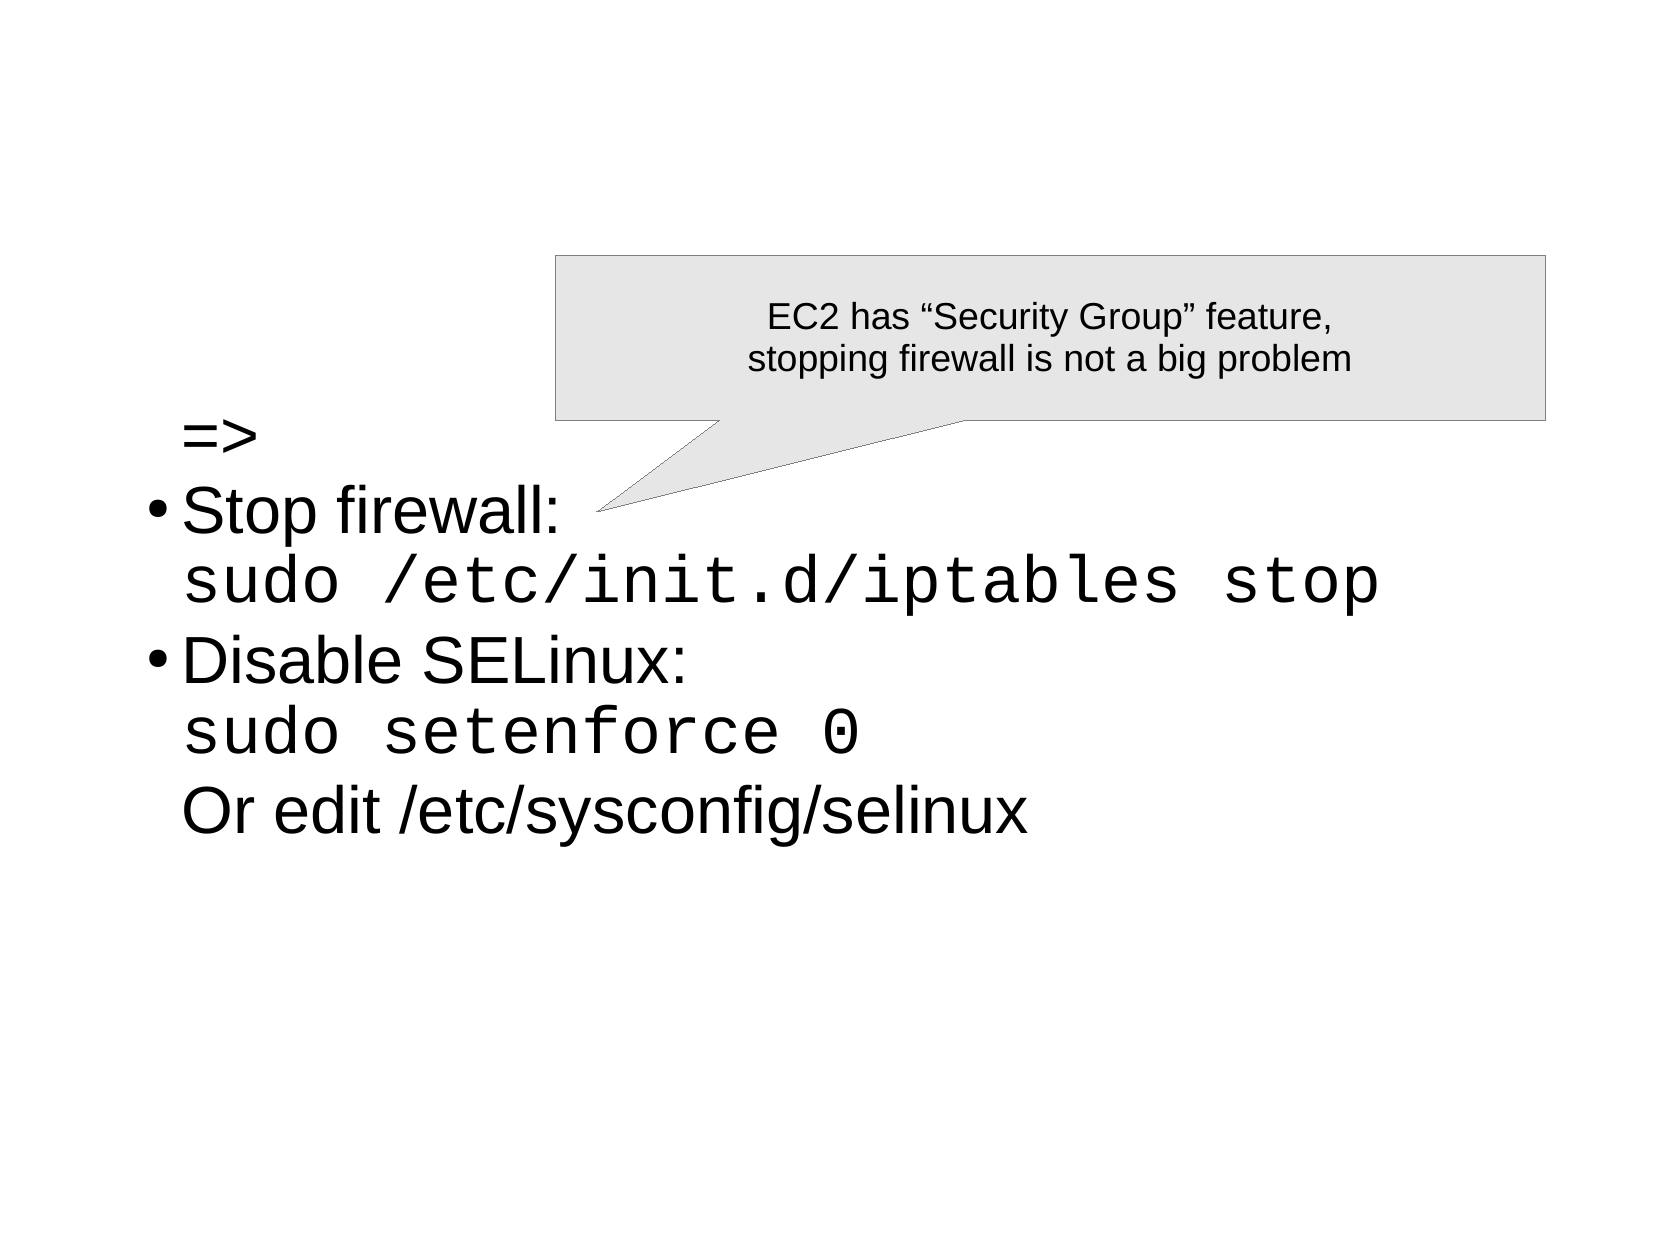

EC2 has “Security Group” feature,
stopping firewall is not a big problem
=>
Stop firewall:
sudo /etc/init.d/iptables stop
Disable SELinux:
sudo setenforce 0
Or edit /etc/sysconfig/selinux